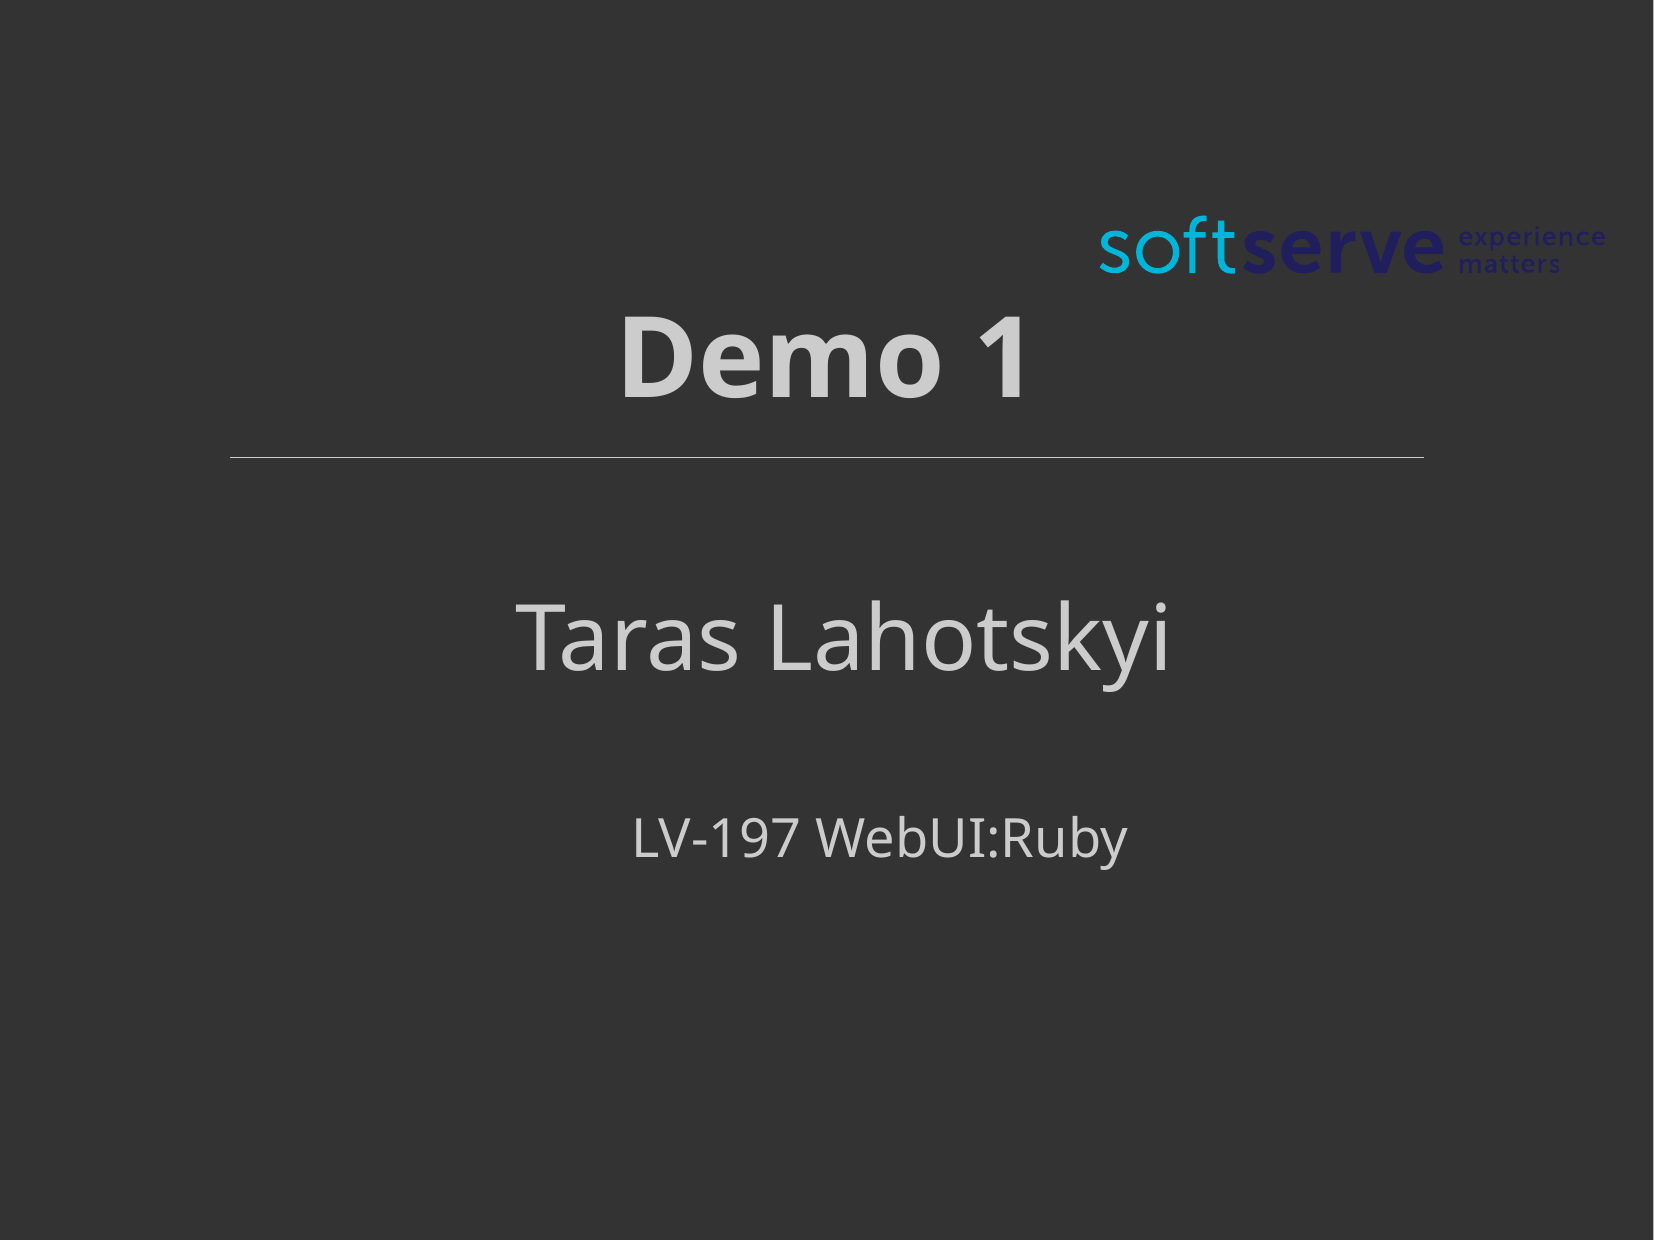

# Demo 1
Taras Lahotskyi
LV-197 WebUI:Ruby